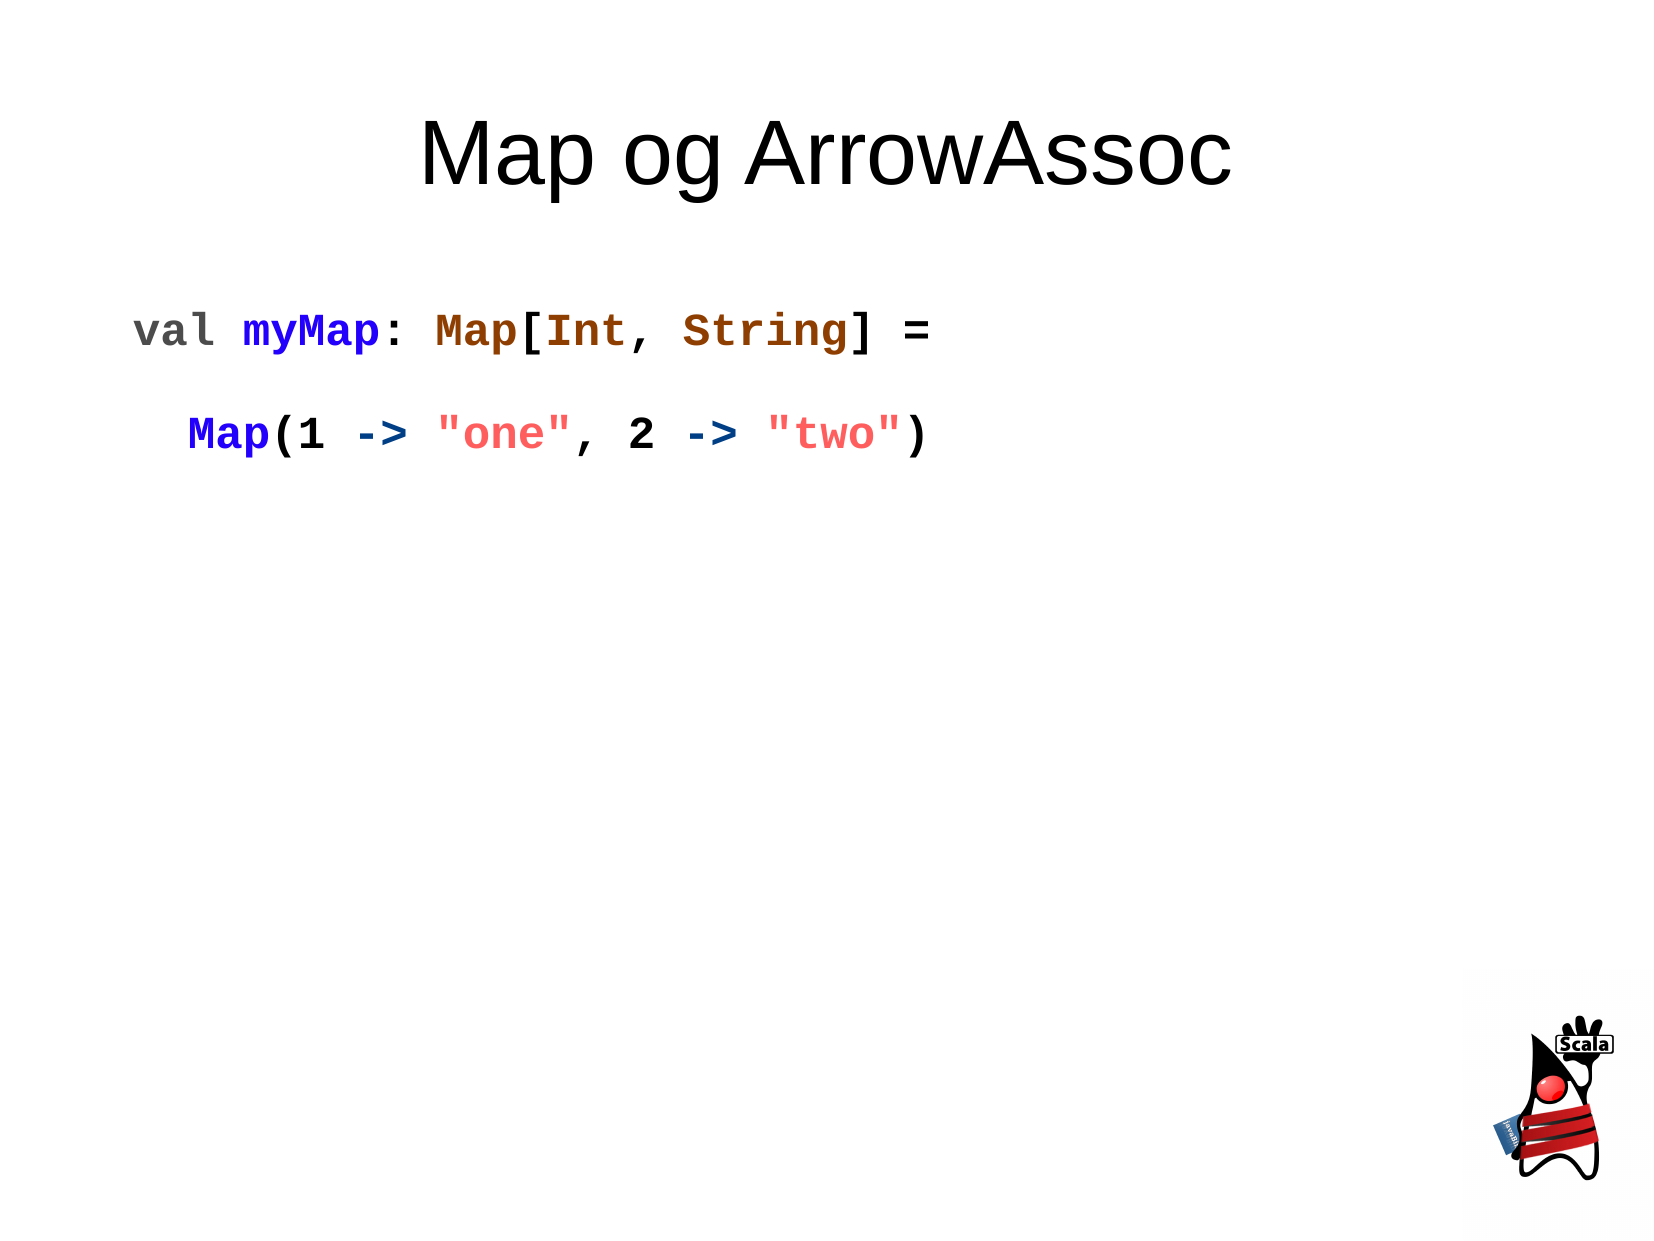

# Map og ArrowAssoc
val myMap: Map[Int, String] =
 Map(1 -> "one", 2 -> "two")